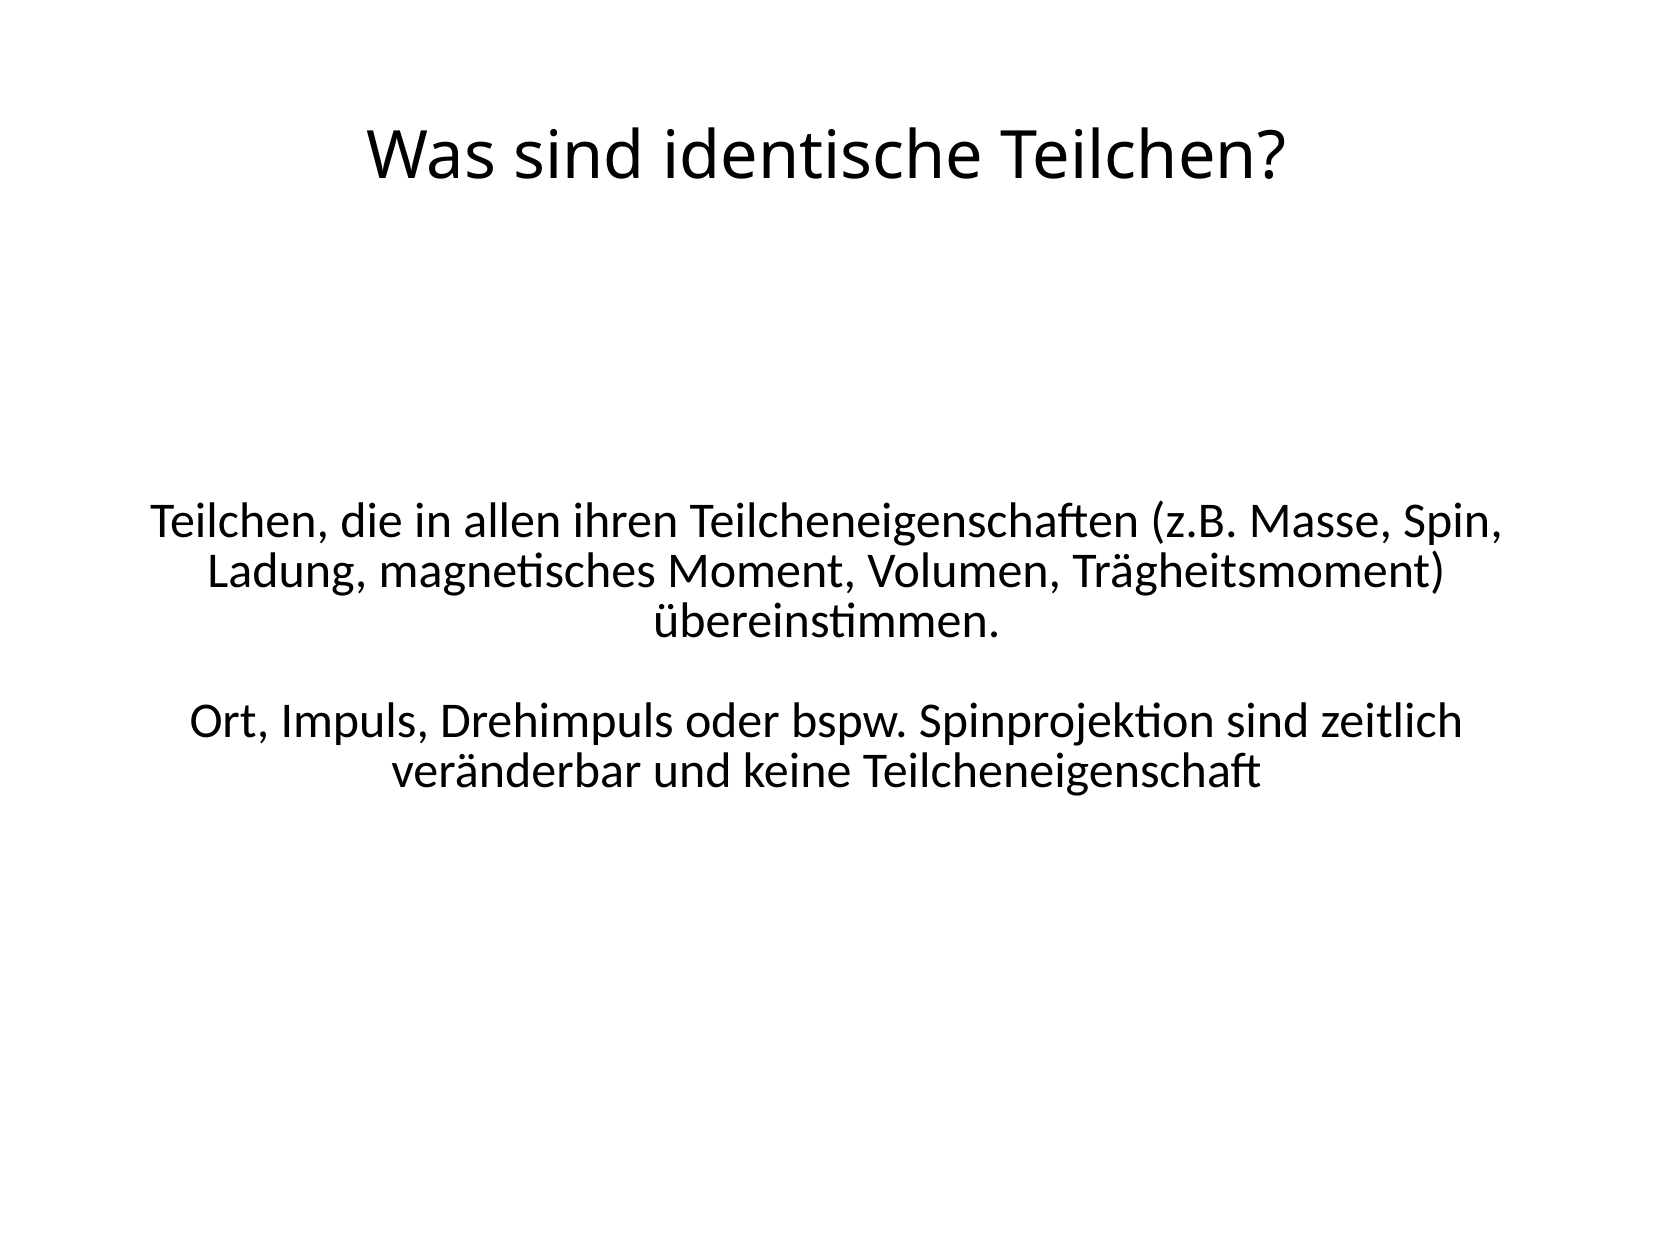

# Was sind identische Teilchen?
Teilchen, die in allen ihren Teilcheneigenschaften (z.B. Masse, Spin, Ladung, magnetisches Moment, Volumen, Trägheitsmoment) übereinstimmen.
Ort, Impuls, Drehimpuls oder bspw. Spinprojektion sind zeitlich veränderbar und keine Teilcheneigenschaft